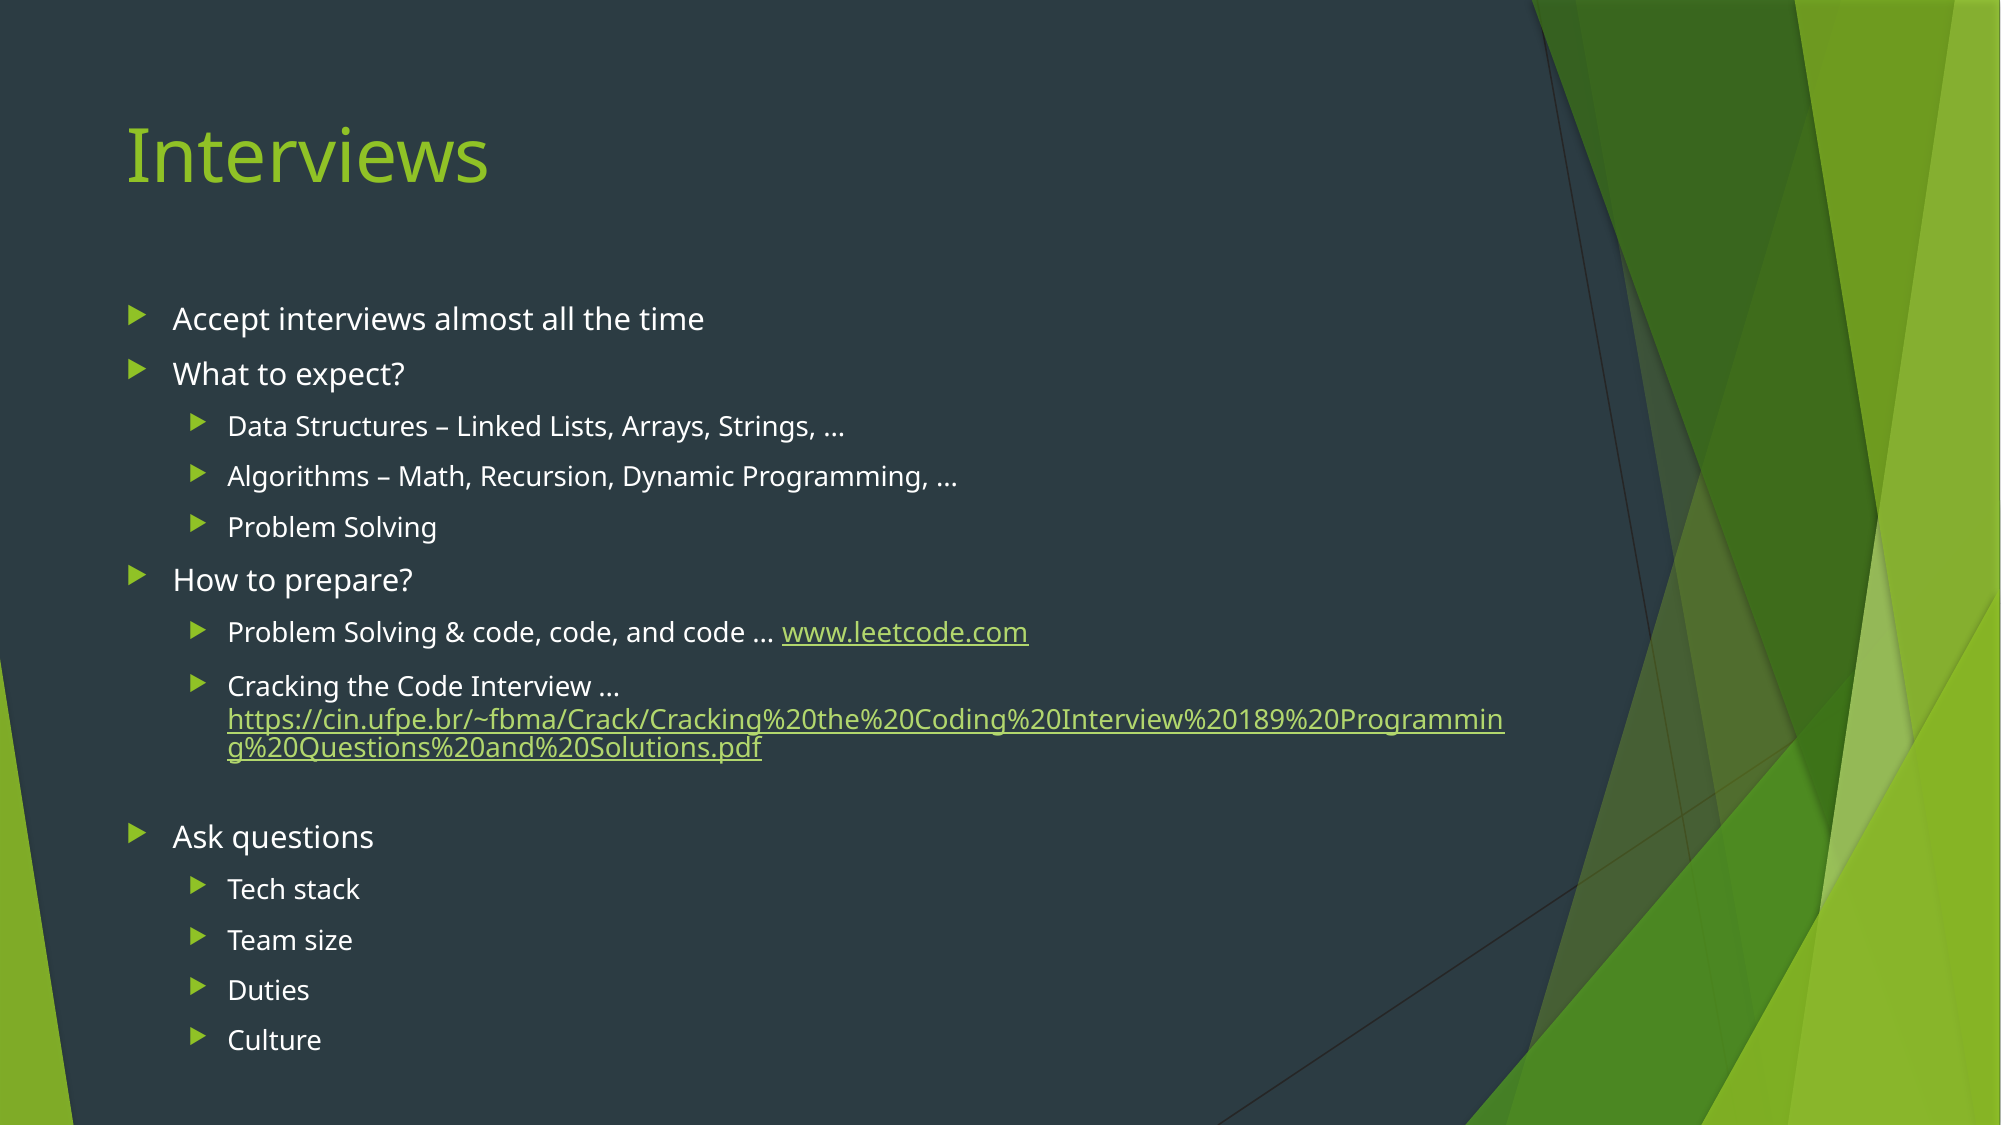

# Interviews
Accept interviews almost all the time
What to expect?
Data Structures – Linked Lists, Arrays, Strings, …
Algorithms – Math, Recursion, Dynamic Programming, …
Problem Solving
How to prepare?
Problem Solving & code, code, and code … www.leetcode.com
Cracking the Code Interview … https://cin.ufpe.br/~fbma/Crack/Cracking%20the%20Coding%20Interview%20189%20Programming%20Questions%20and%20Solutions.pdf
Ask questions
Tech stack
Team size
Duties
Culture